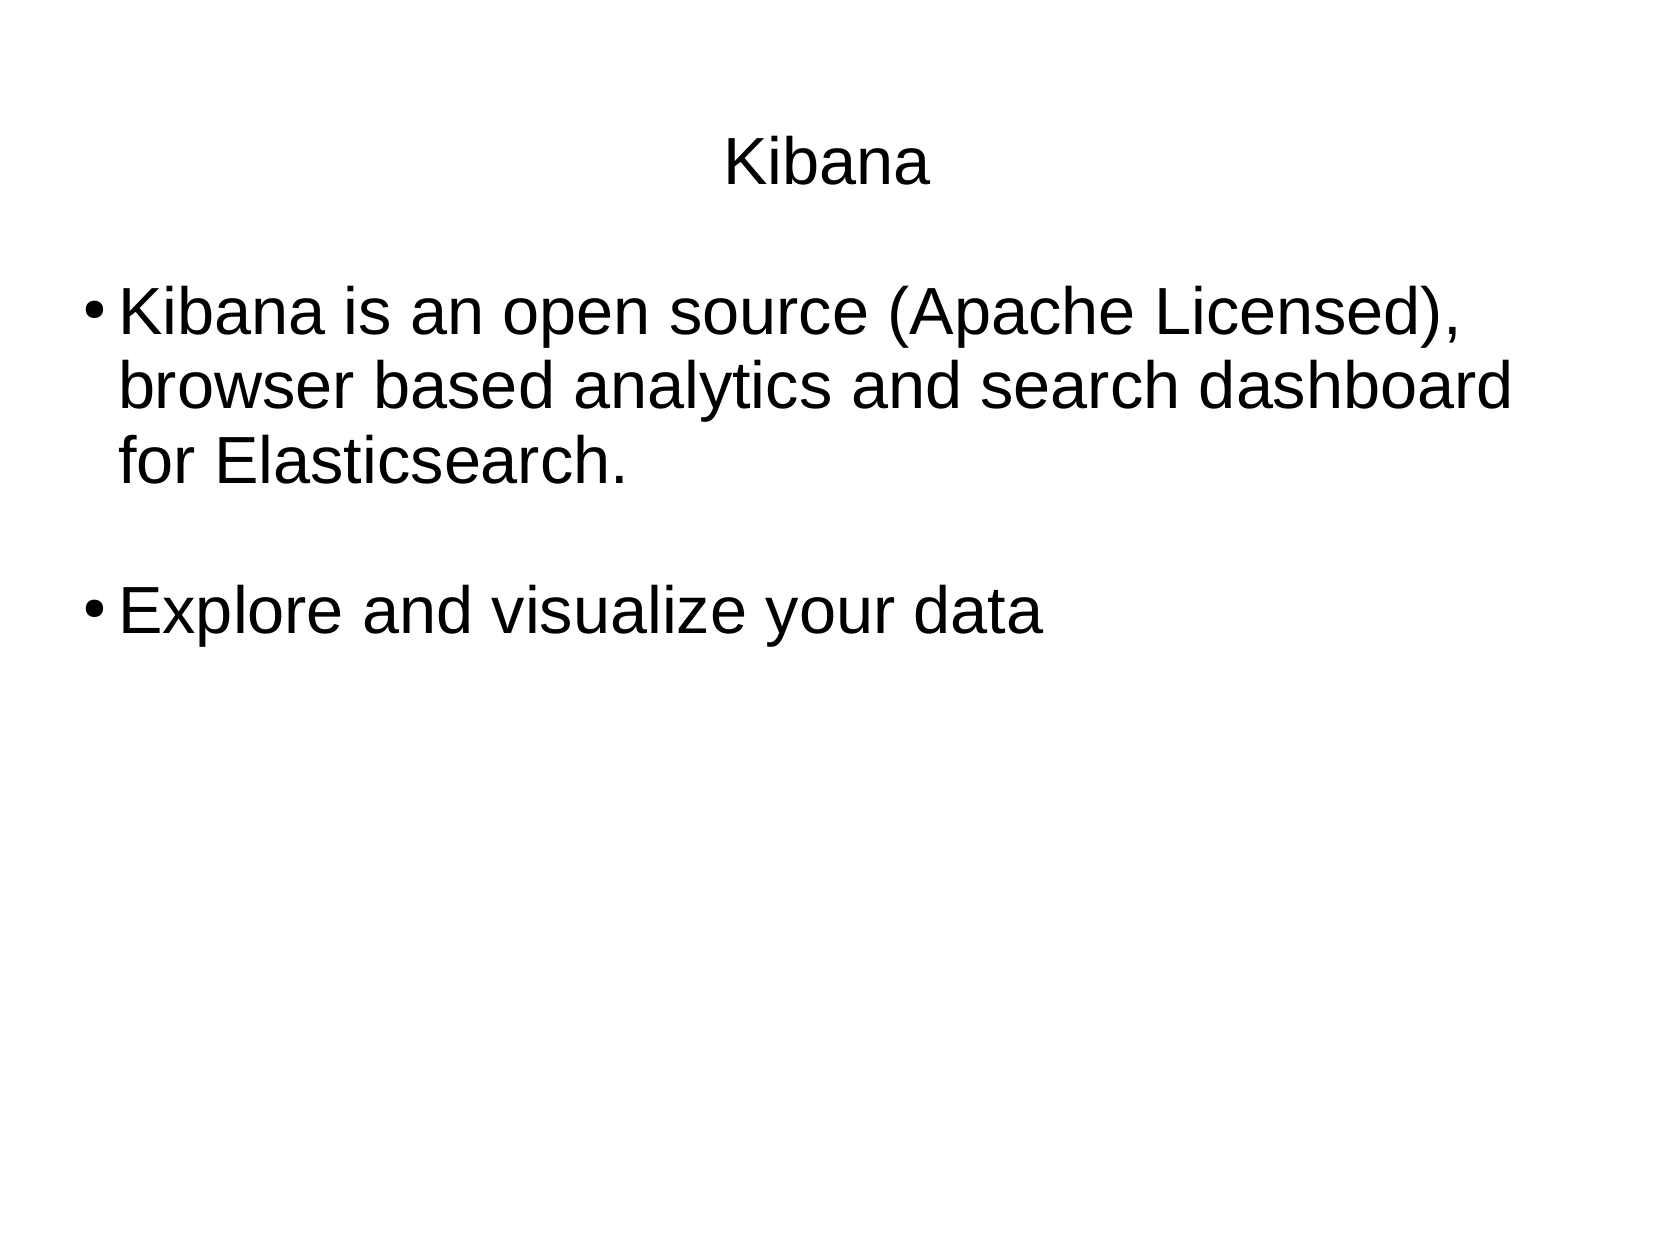

# Kibana
Kibana is an open source (Apache Licensed), browser based analytics and search dashboard for Elasticsearch.
Explore and visualize your data